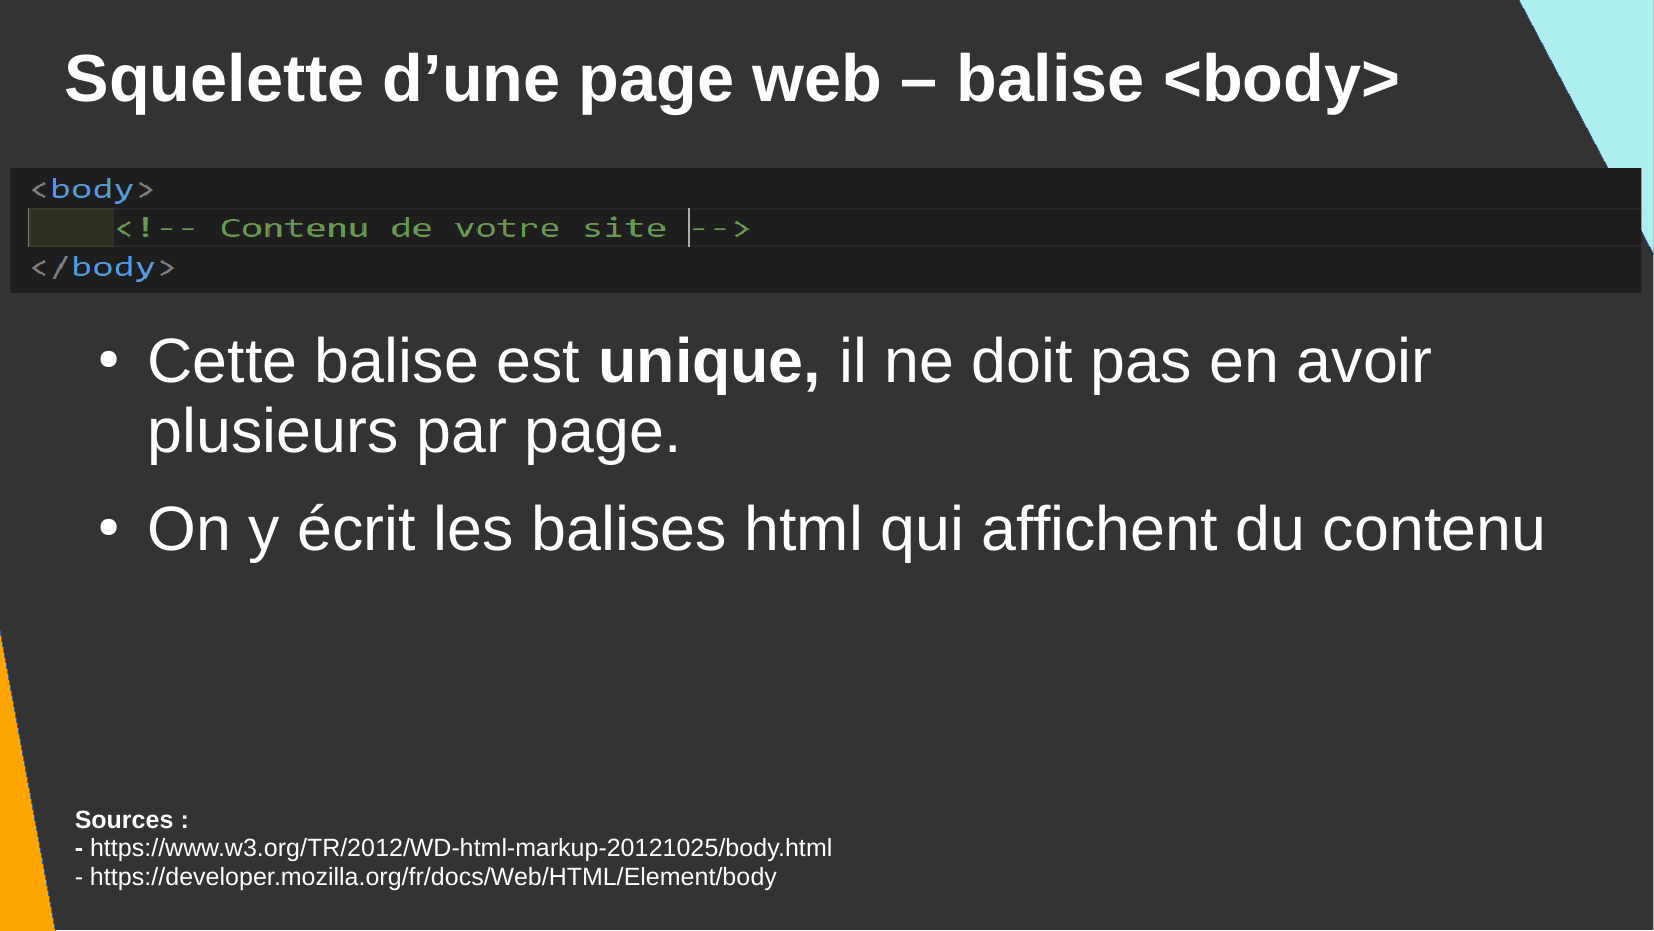

# Squelette d’une page web – balise <body>
Cette balise est unique, il ne doit pas en avoir plusieurs par page.
On y écrit les balises html qui affichent du contenu
Sources :
- https://www.w3.org/TR/2012/WD-html-markup-20121025/body.html
- https://developer.mozilla.org/fr/docs/Web/HTML/Element/body